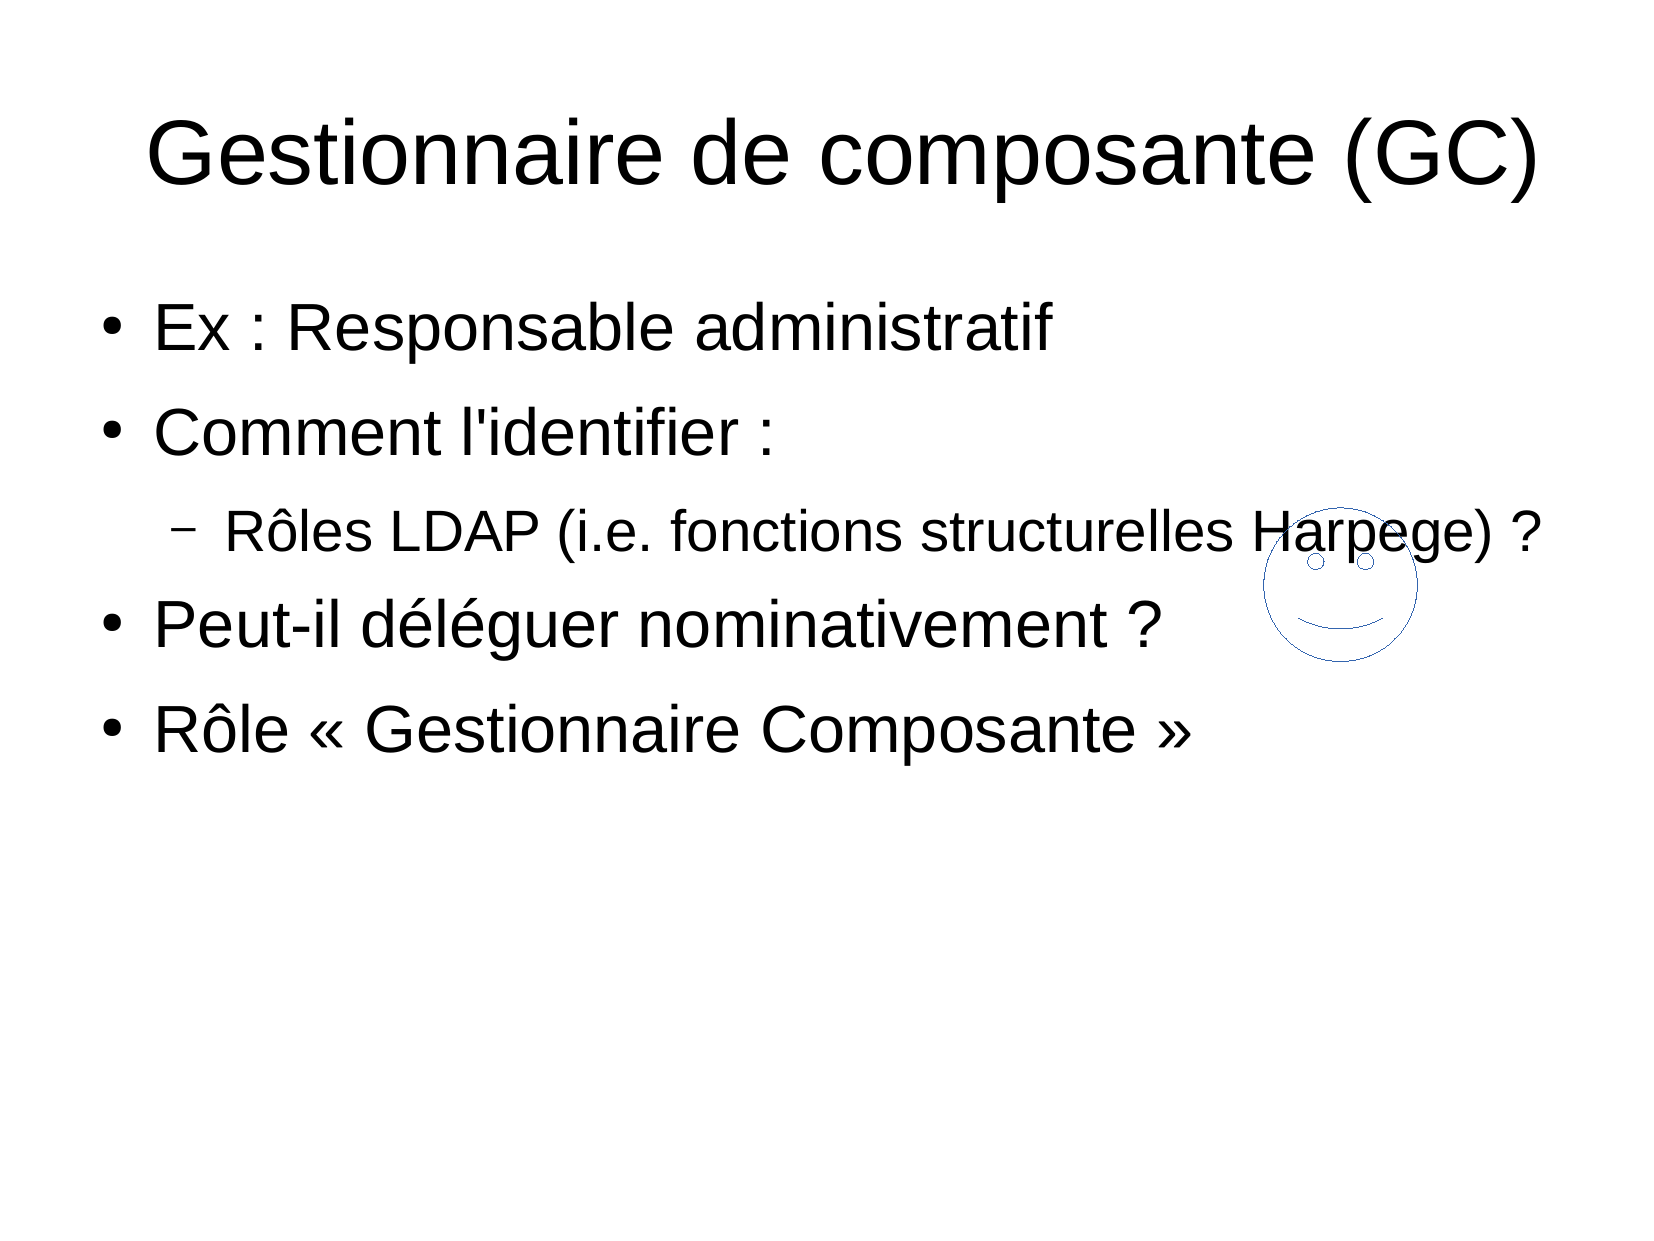

# Gestionnaire de composante (GC)
Ex : Responsable administratif
Comment l'identifier :
Rôles LDAP (i.e. fonctions structurelles Harpege) ?
Peut-il déléguer nominativement ?
Rôle « Gestionnaire Composante »